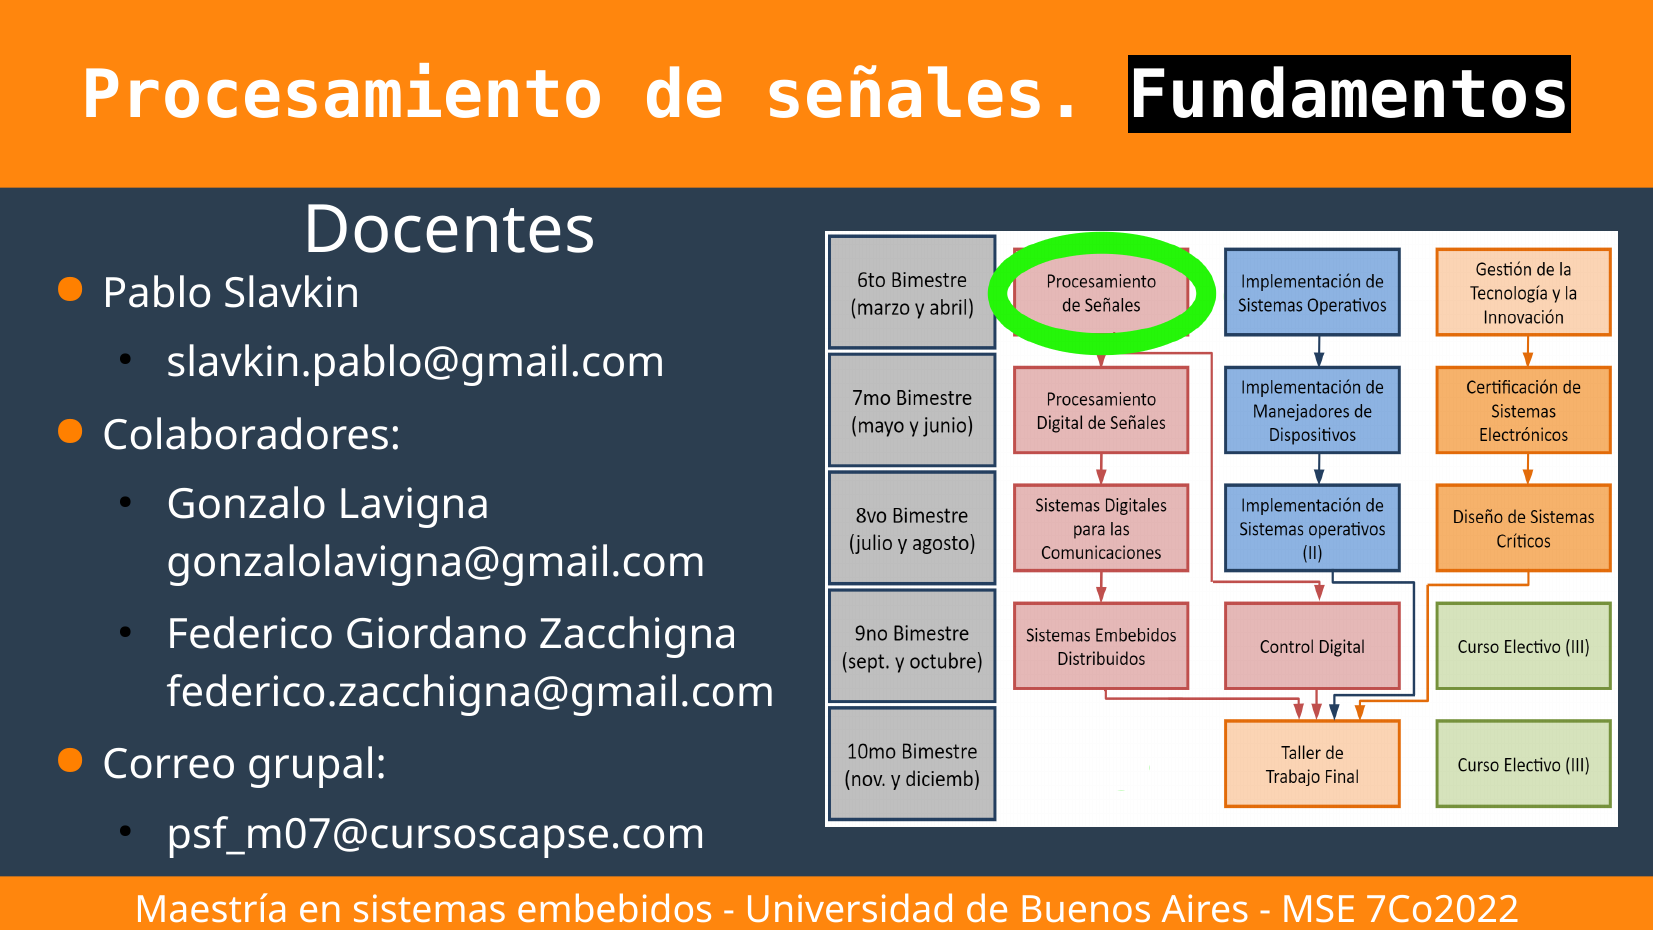

# Procesamiento de señales. Fundamentos
Docentes
Pablo Slavkin
slavkin.pablo@gmail.com
Colaboradores:
Gonzalo Lavigna gonzalolavigna@gmail.com
Federico Giordano Zacchigna federico.zacchigna@gmail.com
Correo grupal:
psf_m07@cursoscapse.com